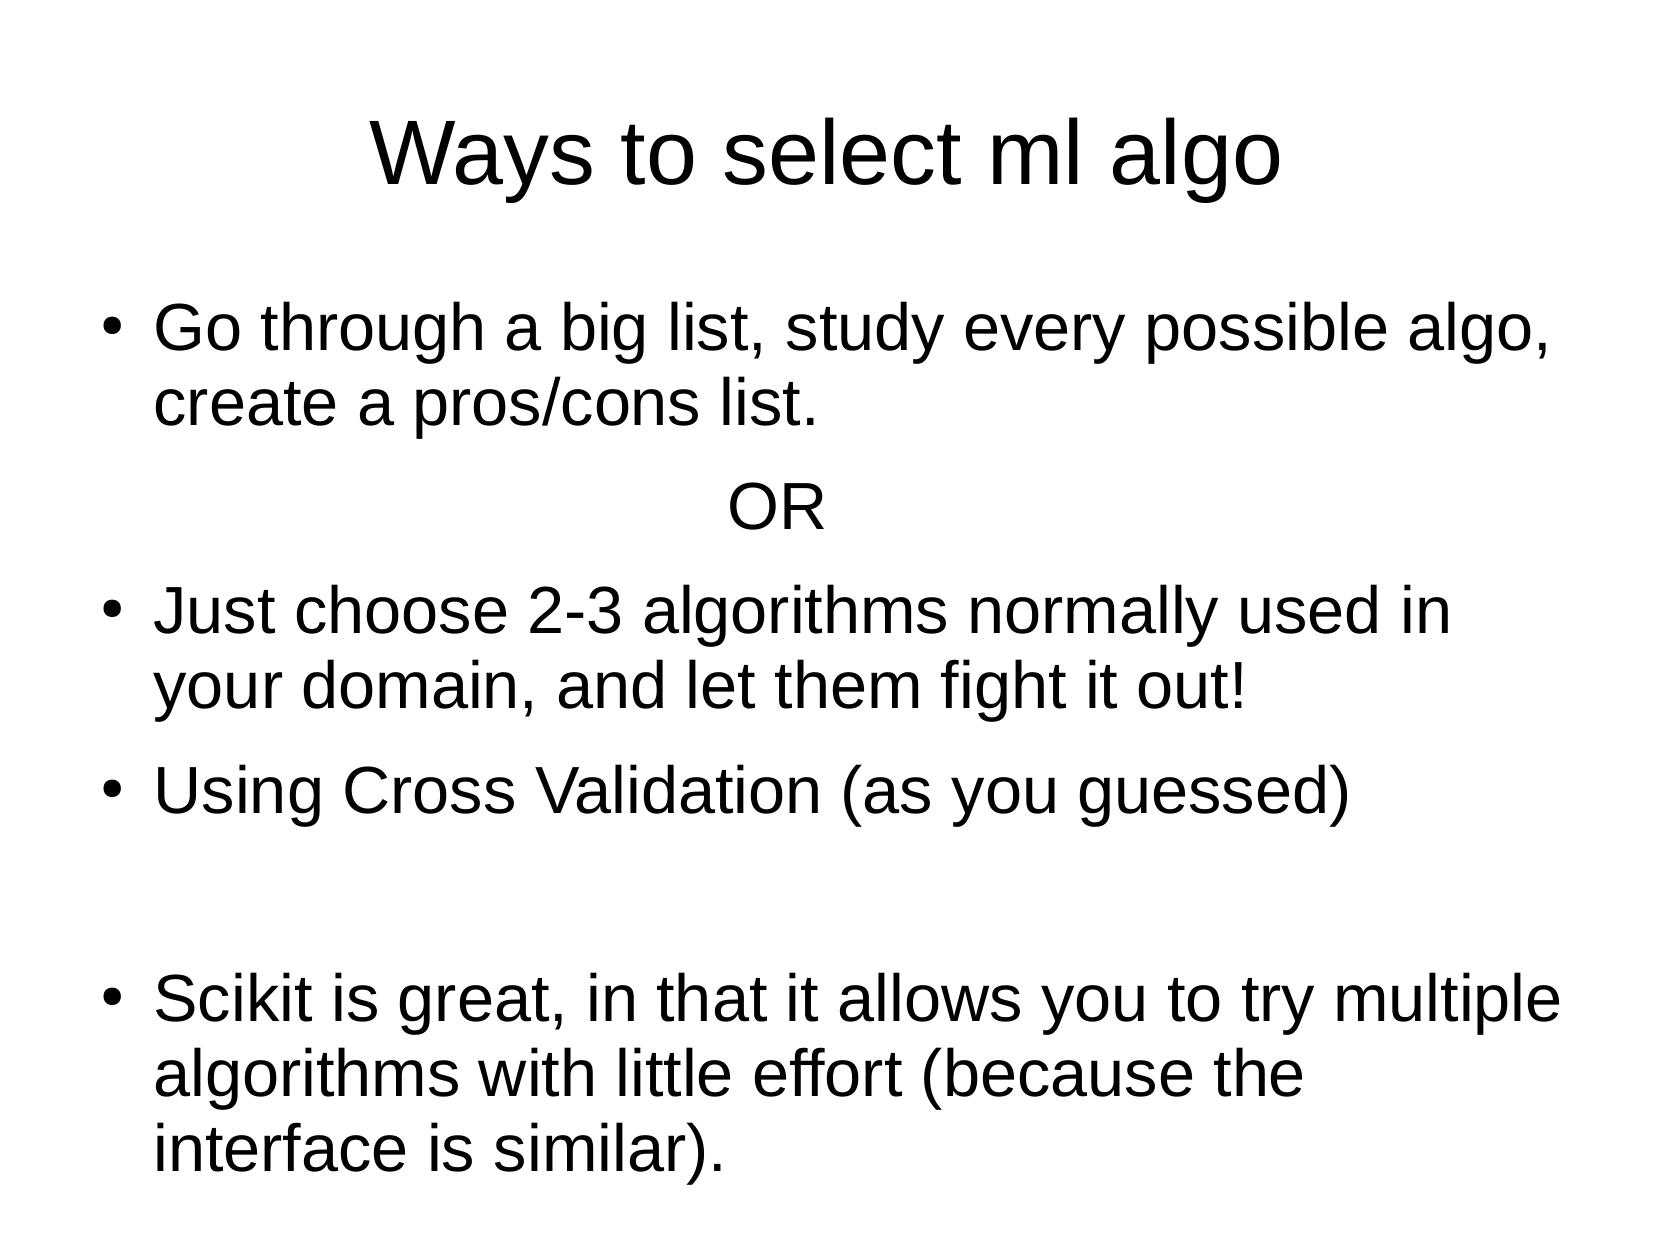

# Ways to select ml algo
Go through a big list, study every possible algo, create a pros/cons list.
 OR
Just choose 2-3 algorithms normally used in your domain, and let them fight it out!
Using Cross Validation (as you guessed)
Scikit is great, in that it allows you to try multiple algorithms with little effort (because the interface is similar).